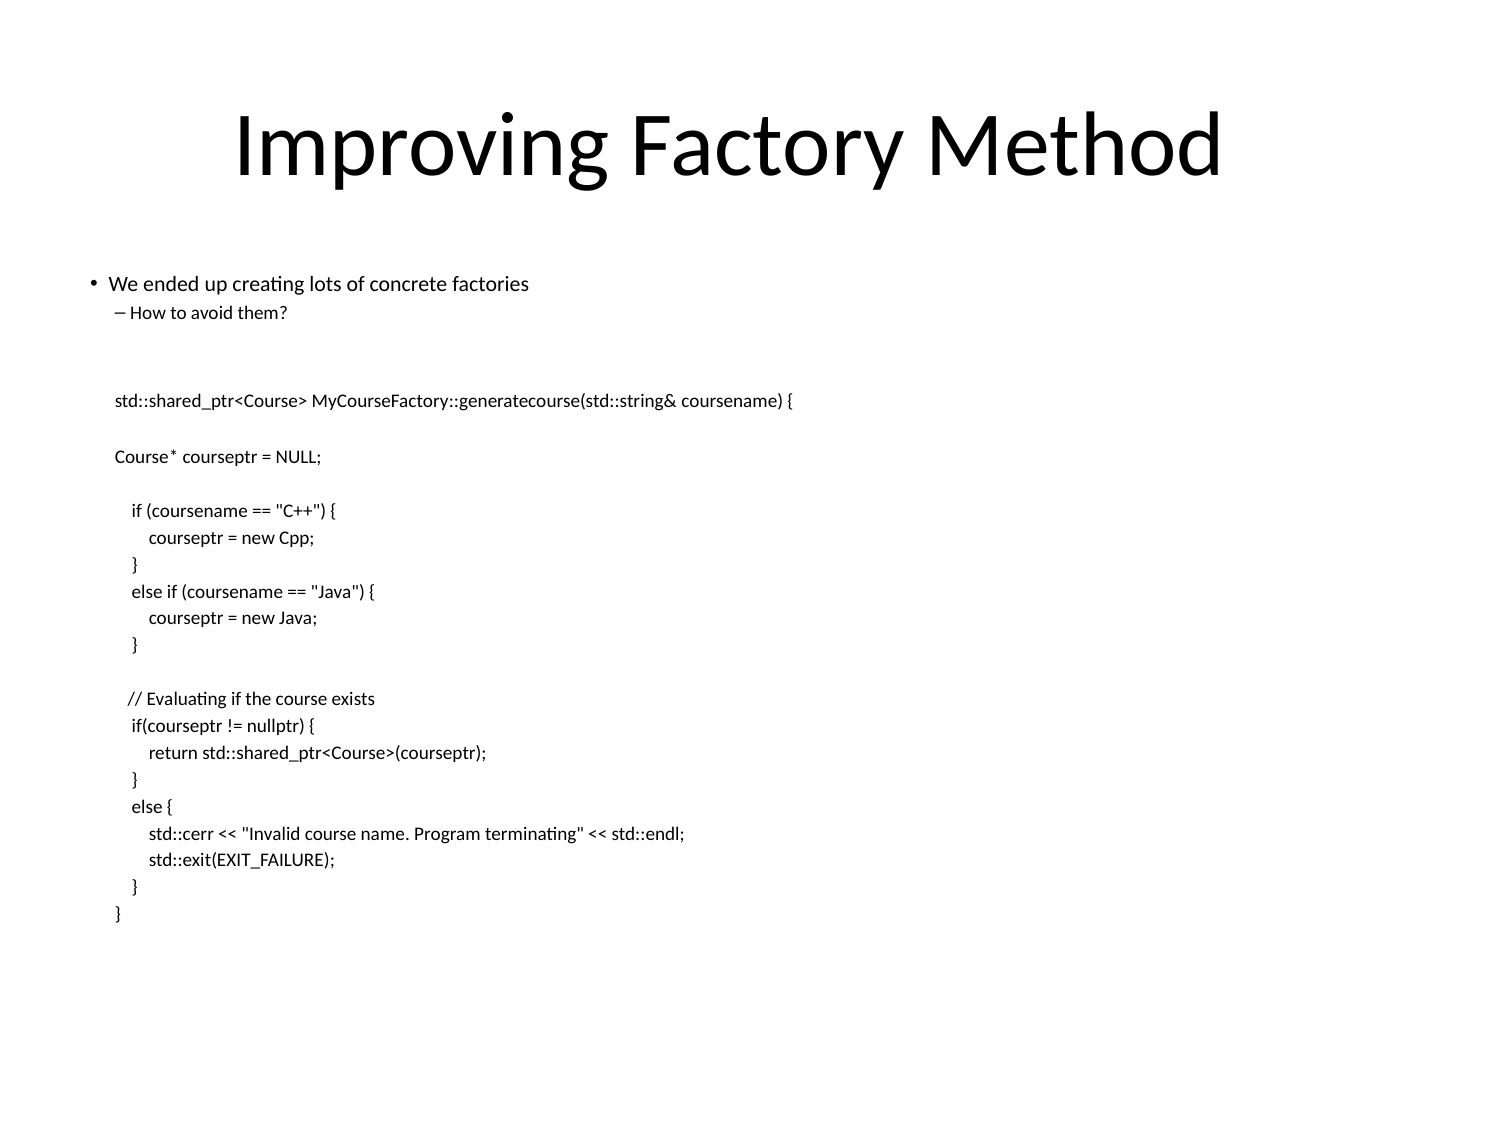

# Improving Factory Method
We ended up creating lots of concrete factories
How to avoid them?
std::shared_ptr<Course> MyCourseFactory::generatecourse(std::string& coursename) {
Course* courseptr = NULL;
 if (coursename == "C++") {
 courseptr = new Cpp;
 }
 else if (coursename == "Java") {
 courseptr = new Java;
 }
 // Evaluating if the course exists
 if(courseptr != nullptr) {
 return std::shared_ptr<Course>(courseptr);
 }
 else {
 std::cerr << "Invalid course name. Program terminating" << std::endl;
 std::exit(EXIT_FAILURE);
 }
}